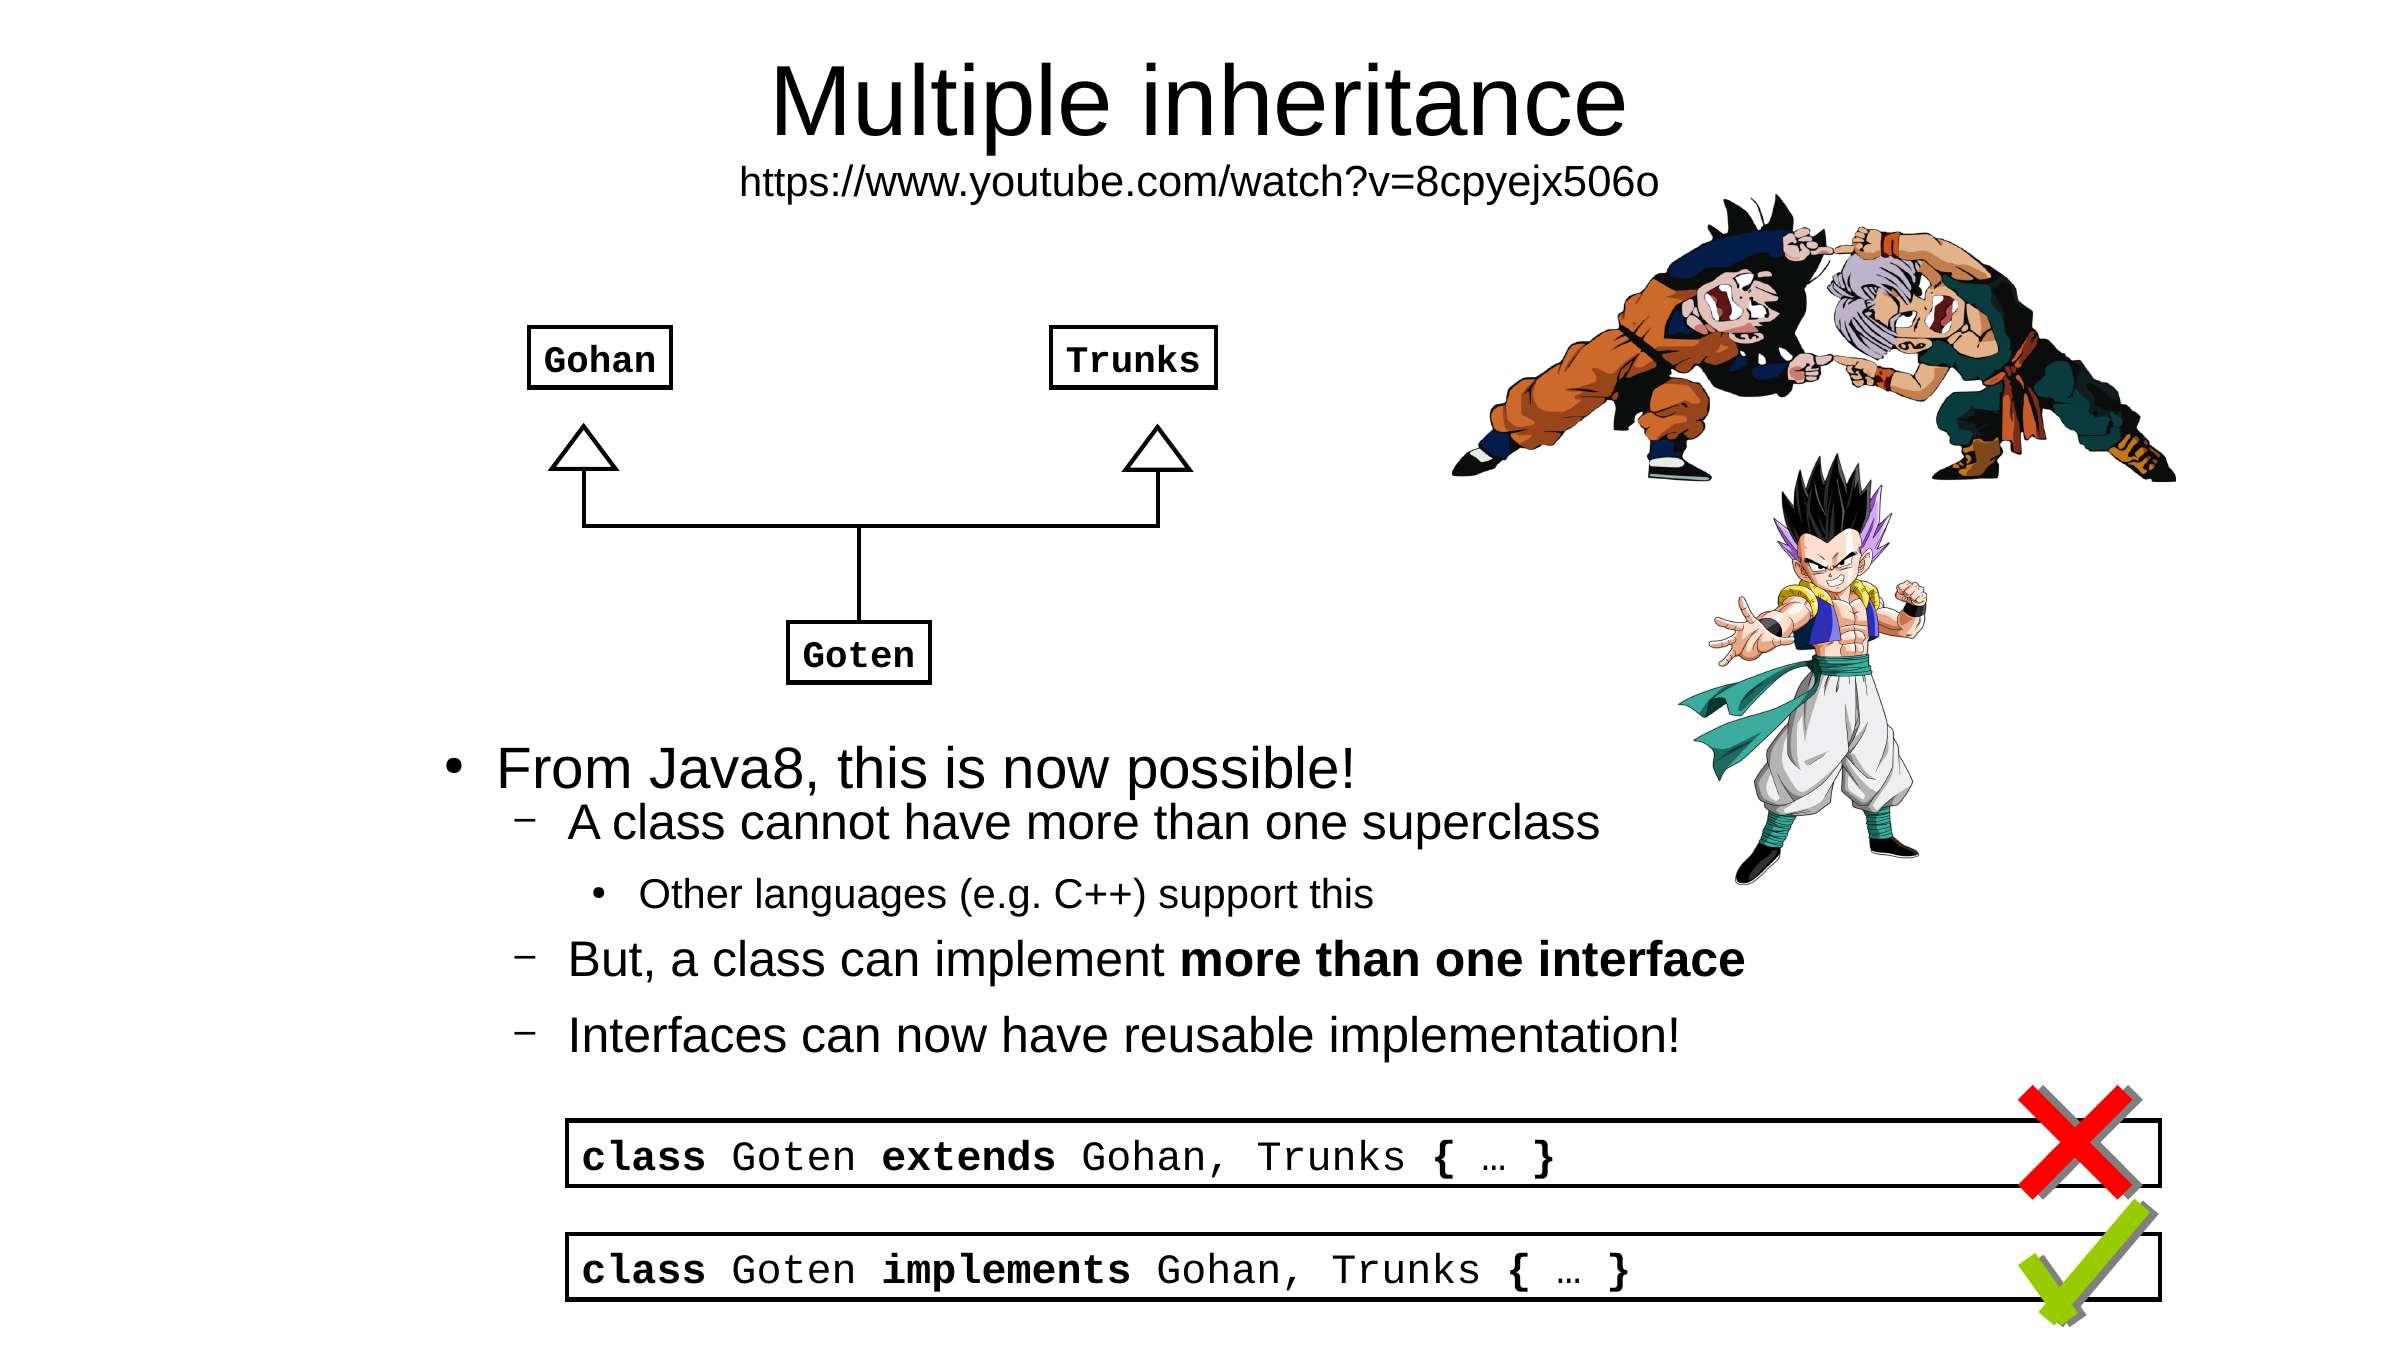

# Multiple inheritance https://www.youtube.com/watch?v=8cpyejx506o
Gohan
Trunks
Goten
From Java8, this is now possible!
A class cannot have more than one superclass
Other languages (e.g. C++) support this
But, a class can implement more than one interface
Interfaces can now have reusable implementation!
class Goten extends Gohan, Trunks { … }
class Goten implements Gohan, Trunks { … }